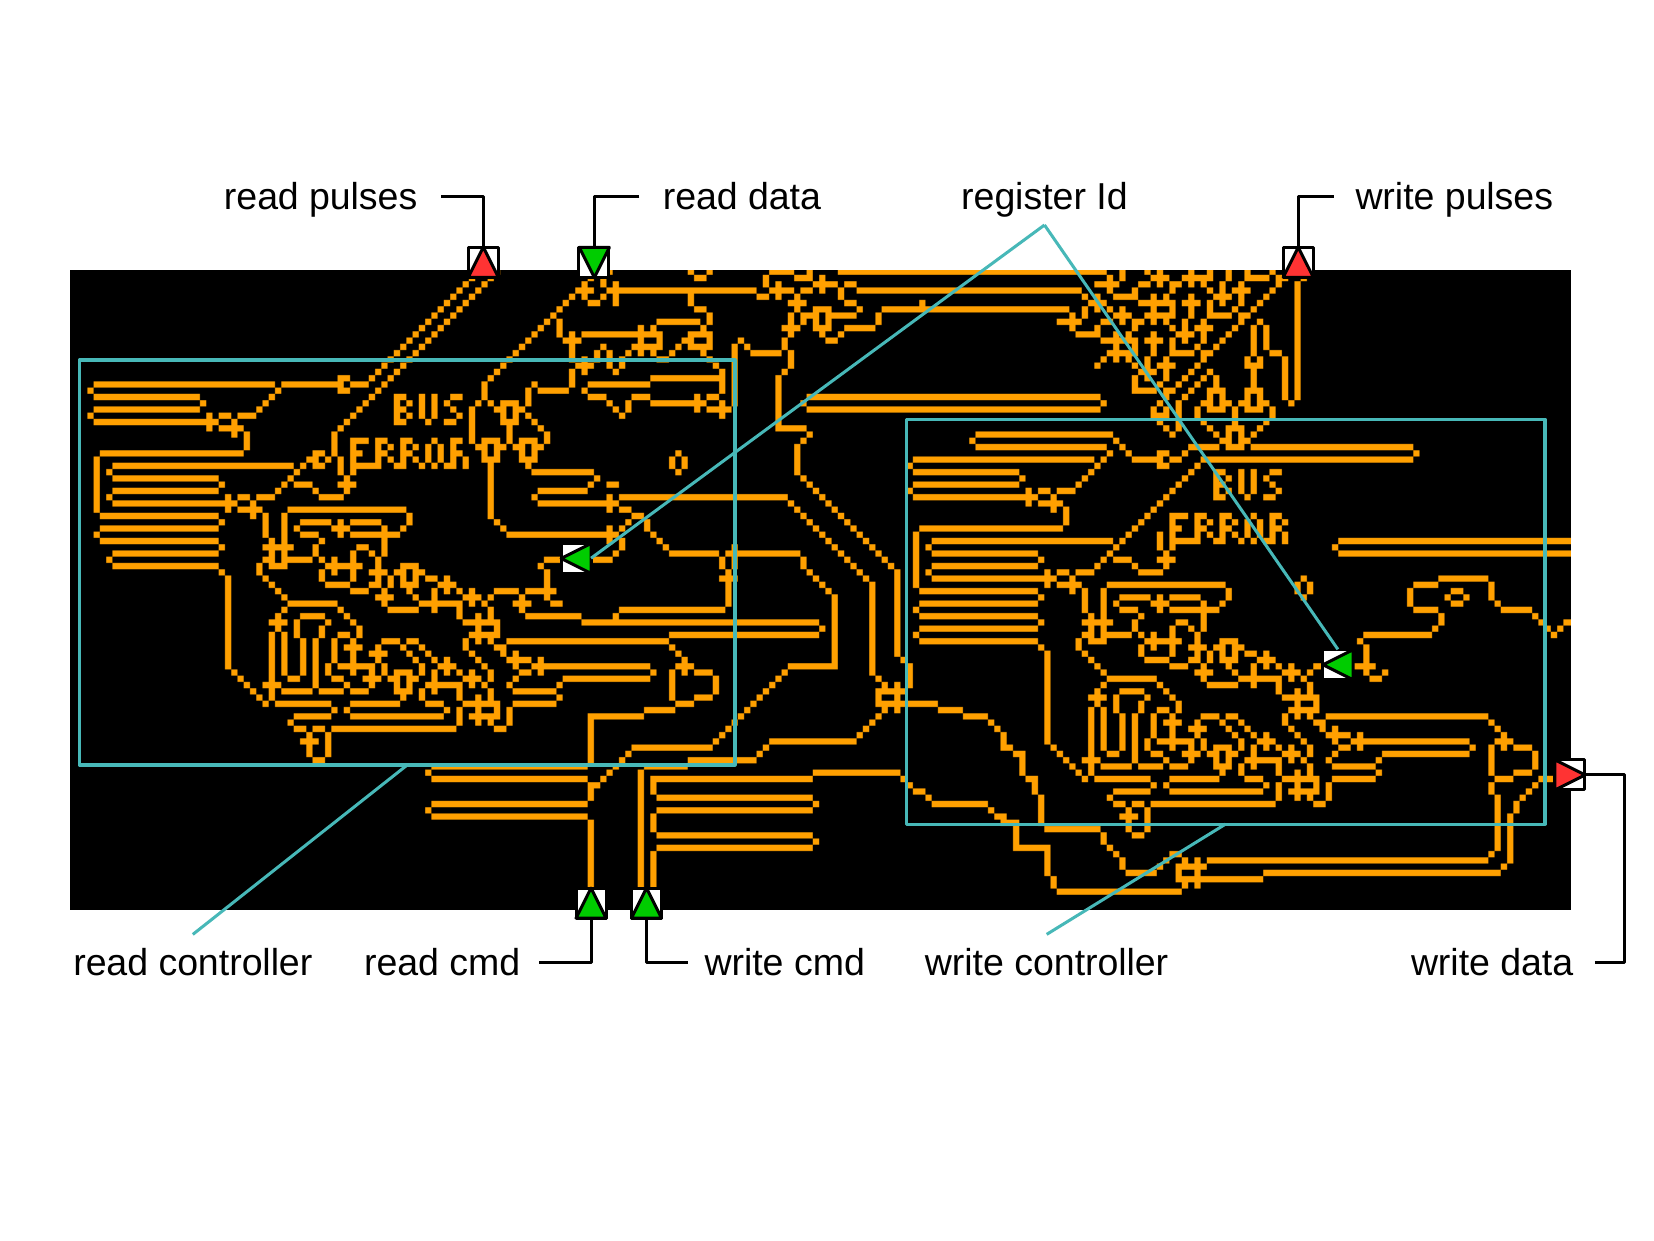

read data
register Id
write pulses
read pulses
write controller
read controller
write cmd
write data
read cmd